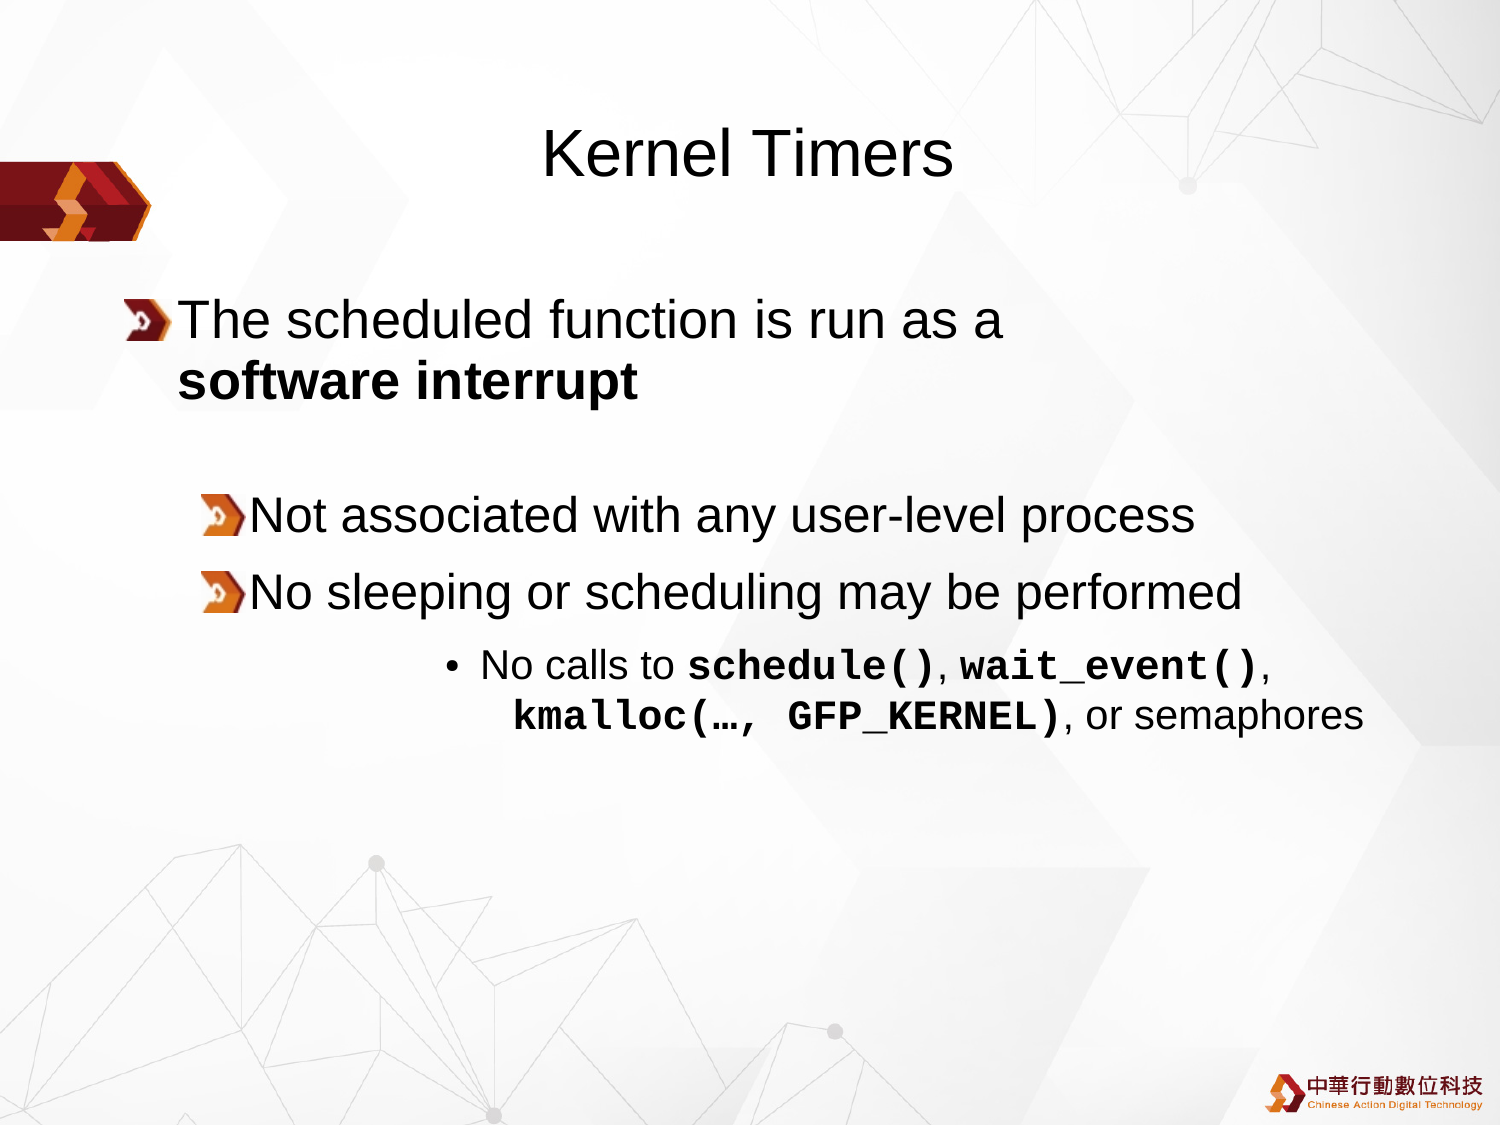

# Kernel Timers
The scheduled function is run as a
software interrupt
Not associated with any user-level process
No sleeping or scheduling may be performed
No calls to schedule(), wait_event(), kmalloc(…, GFP_KERNEL), or semaphores